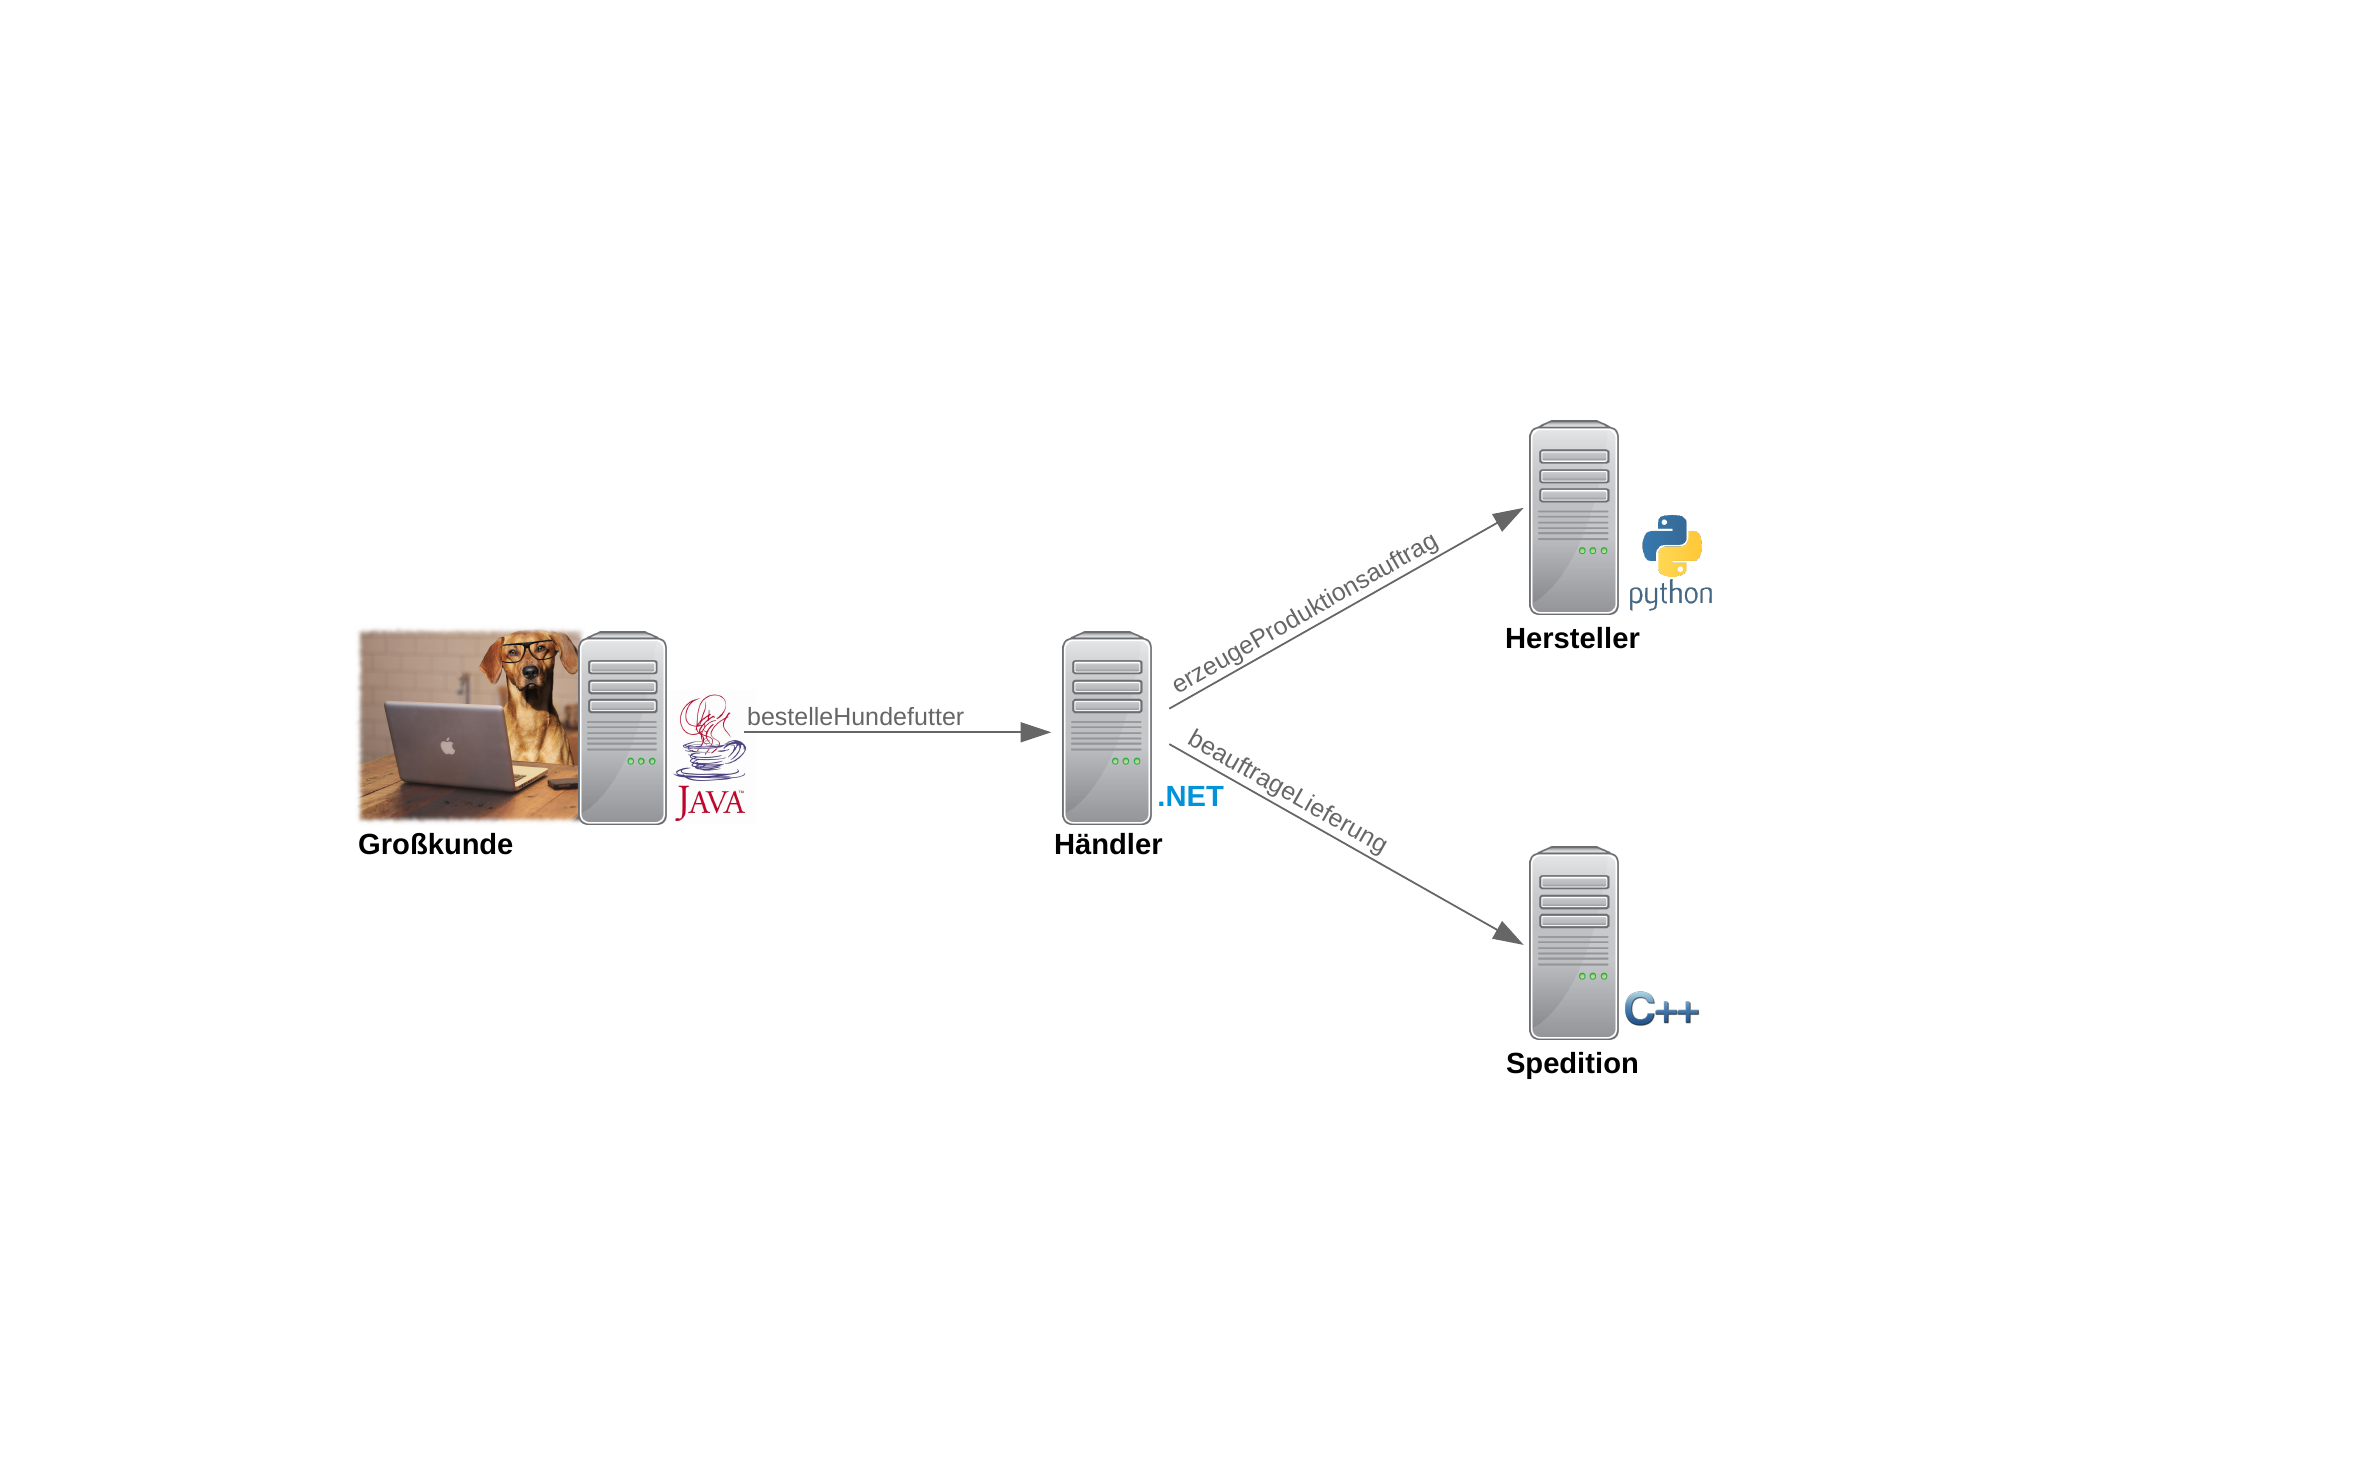

erzeugeProduktionsauftrag
Hersteller
bestelleHundefutter
.NET
beauftrageLieferung
Großkunde
Händler
Spedition